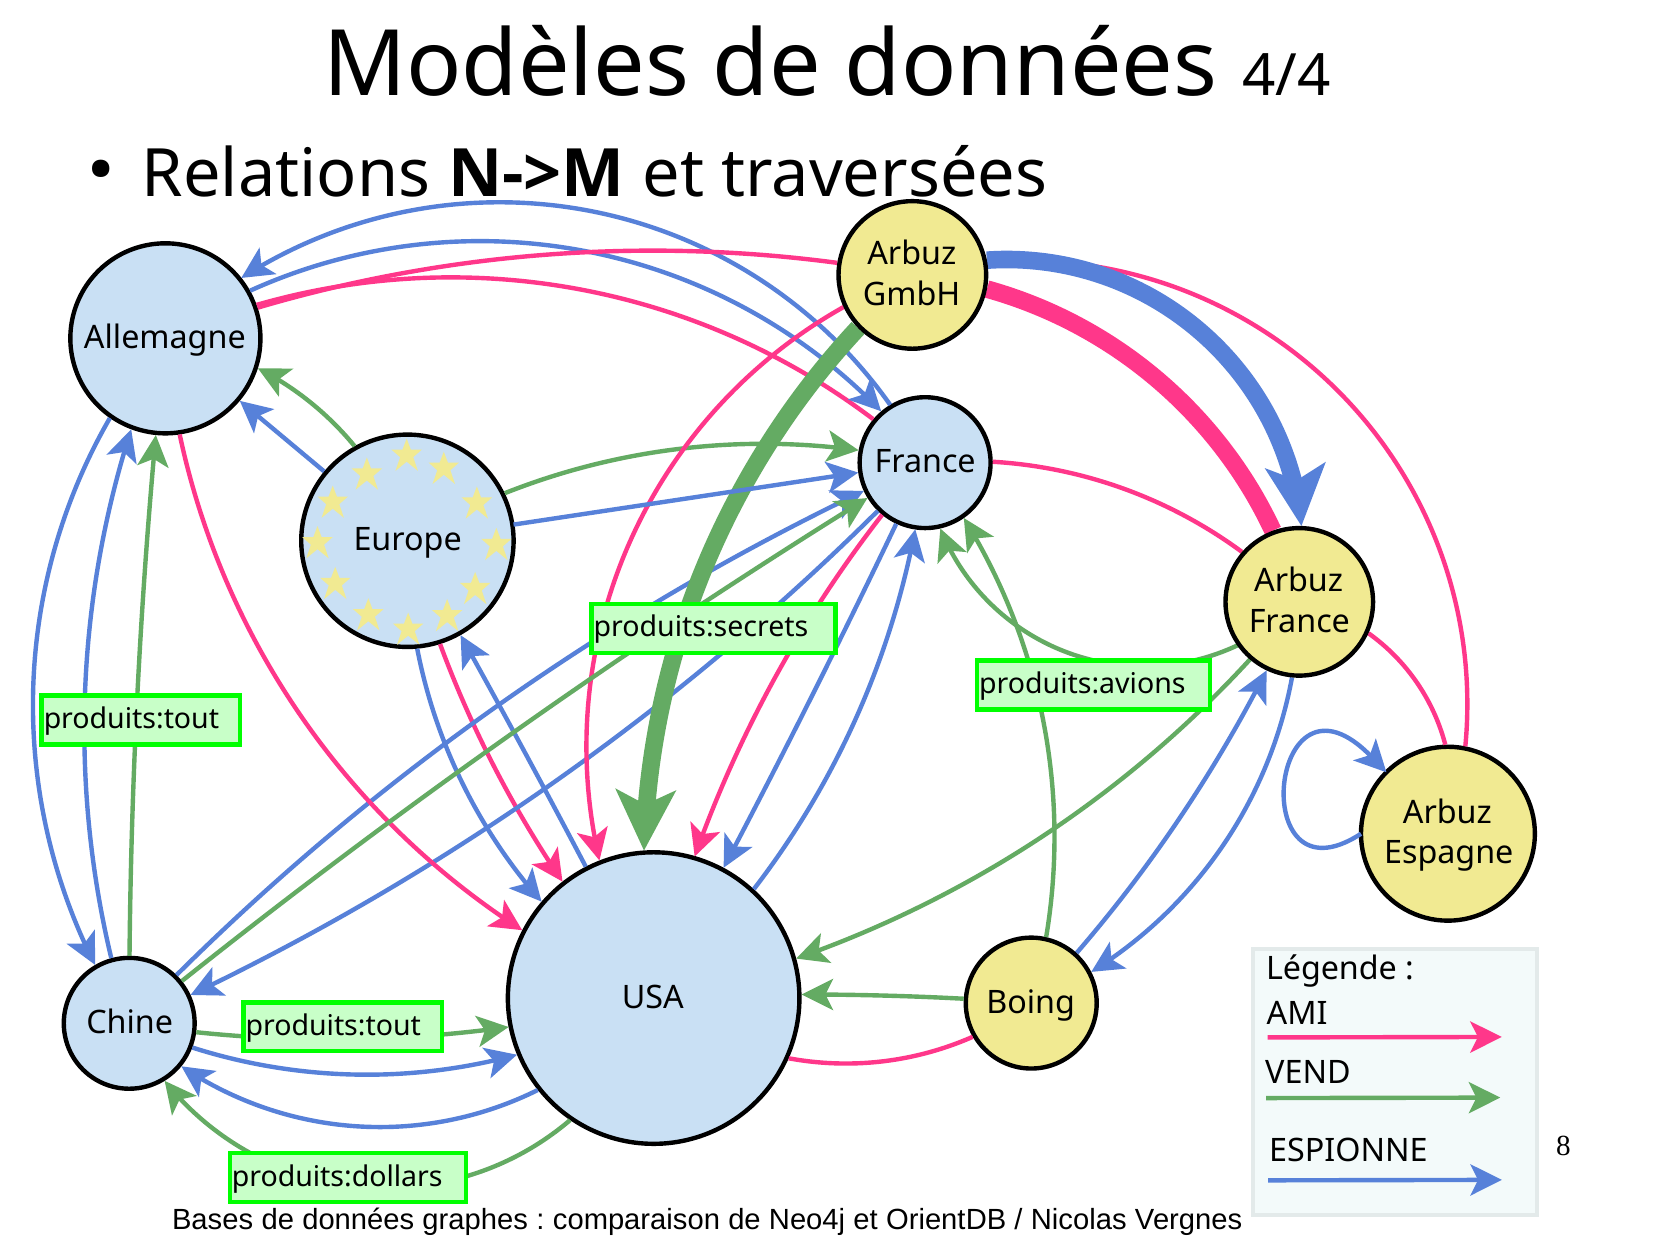

Modèles de données 4/4
# Relations N->M et traversées
8
Bases de données graphes : comparaison de Neo4j et OrientDB / Nicolas Vergnes